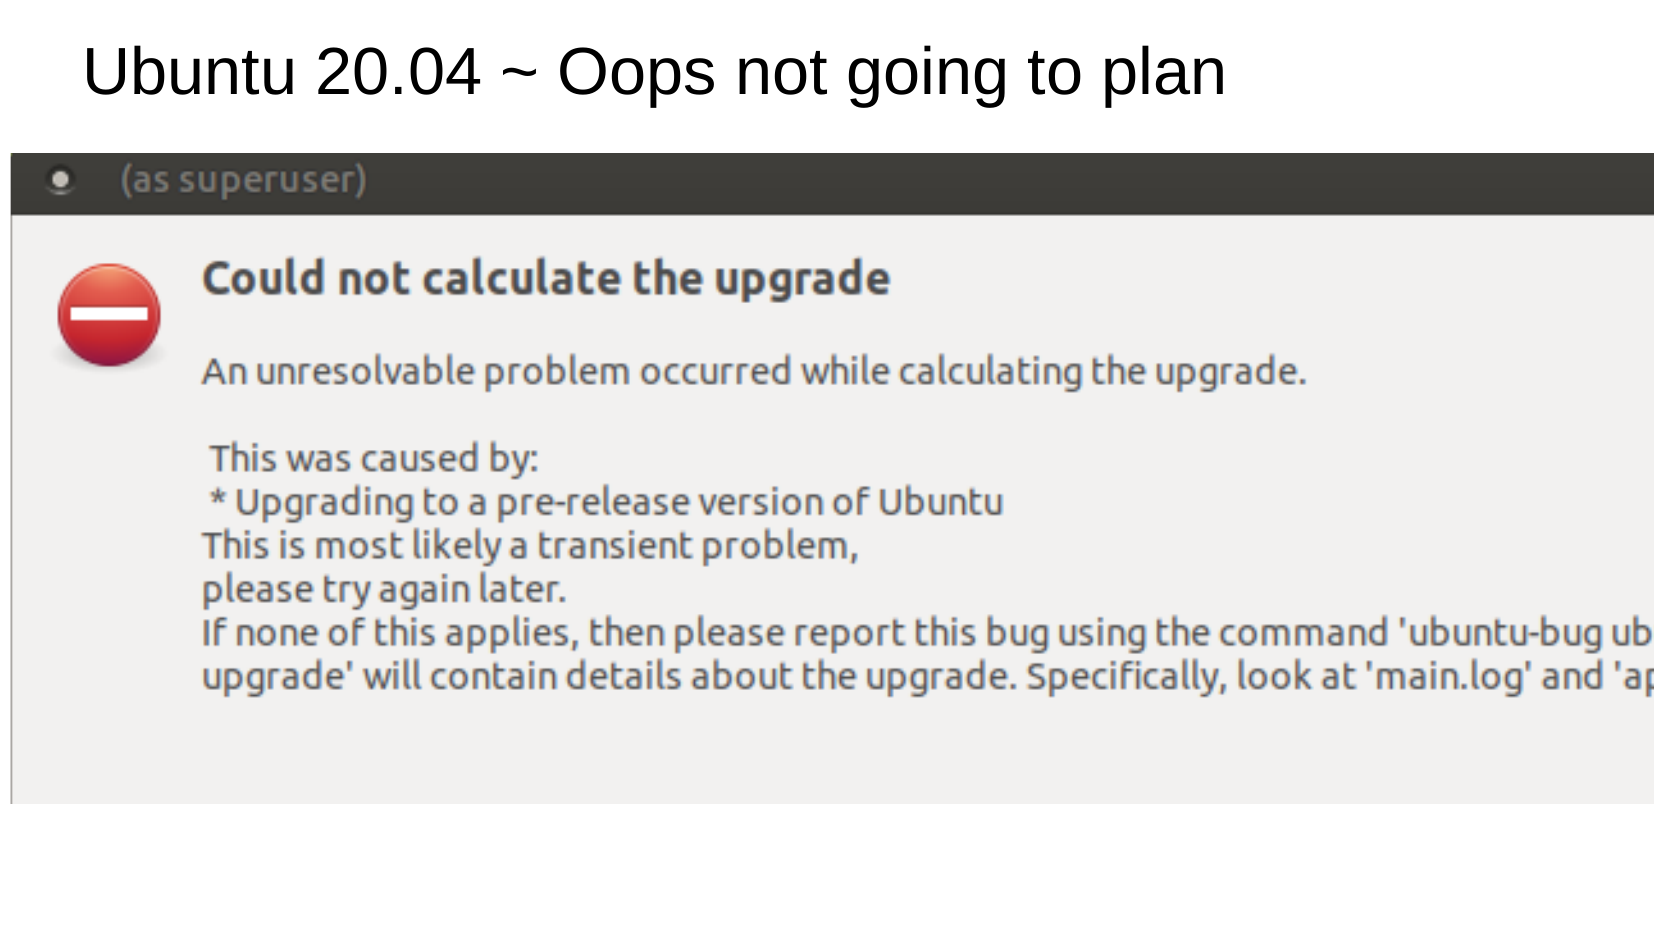

# Ubuntu 20.04 ~ Oops not going to plan